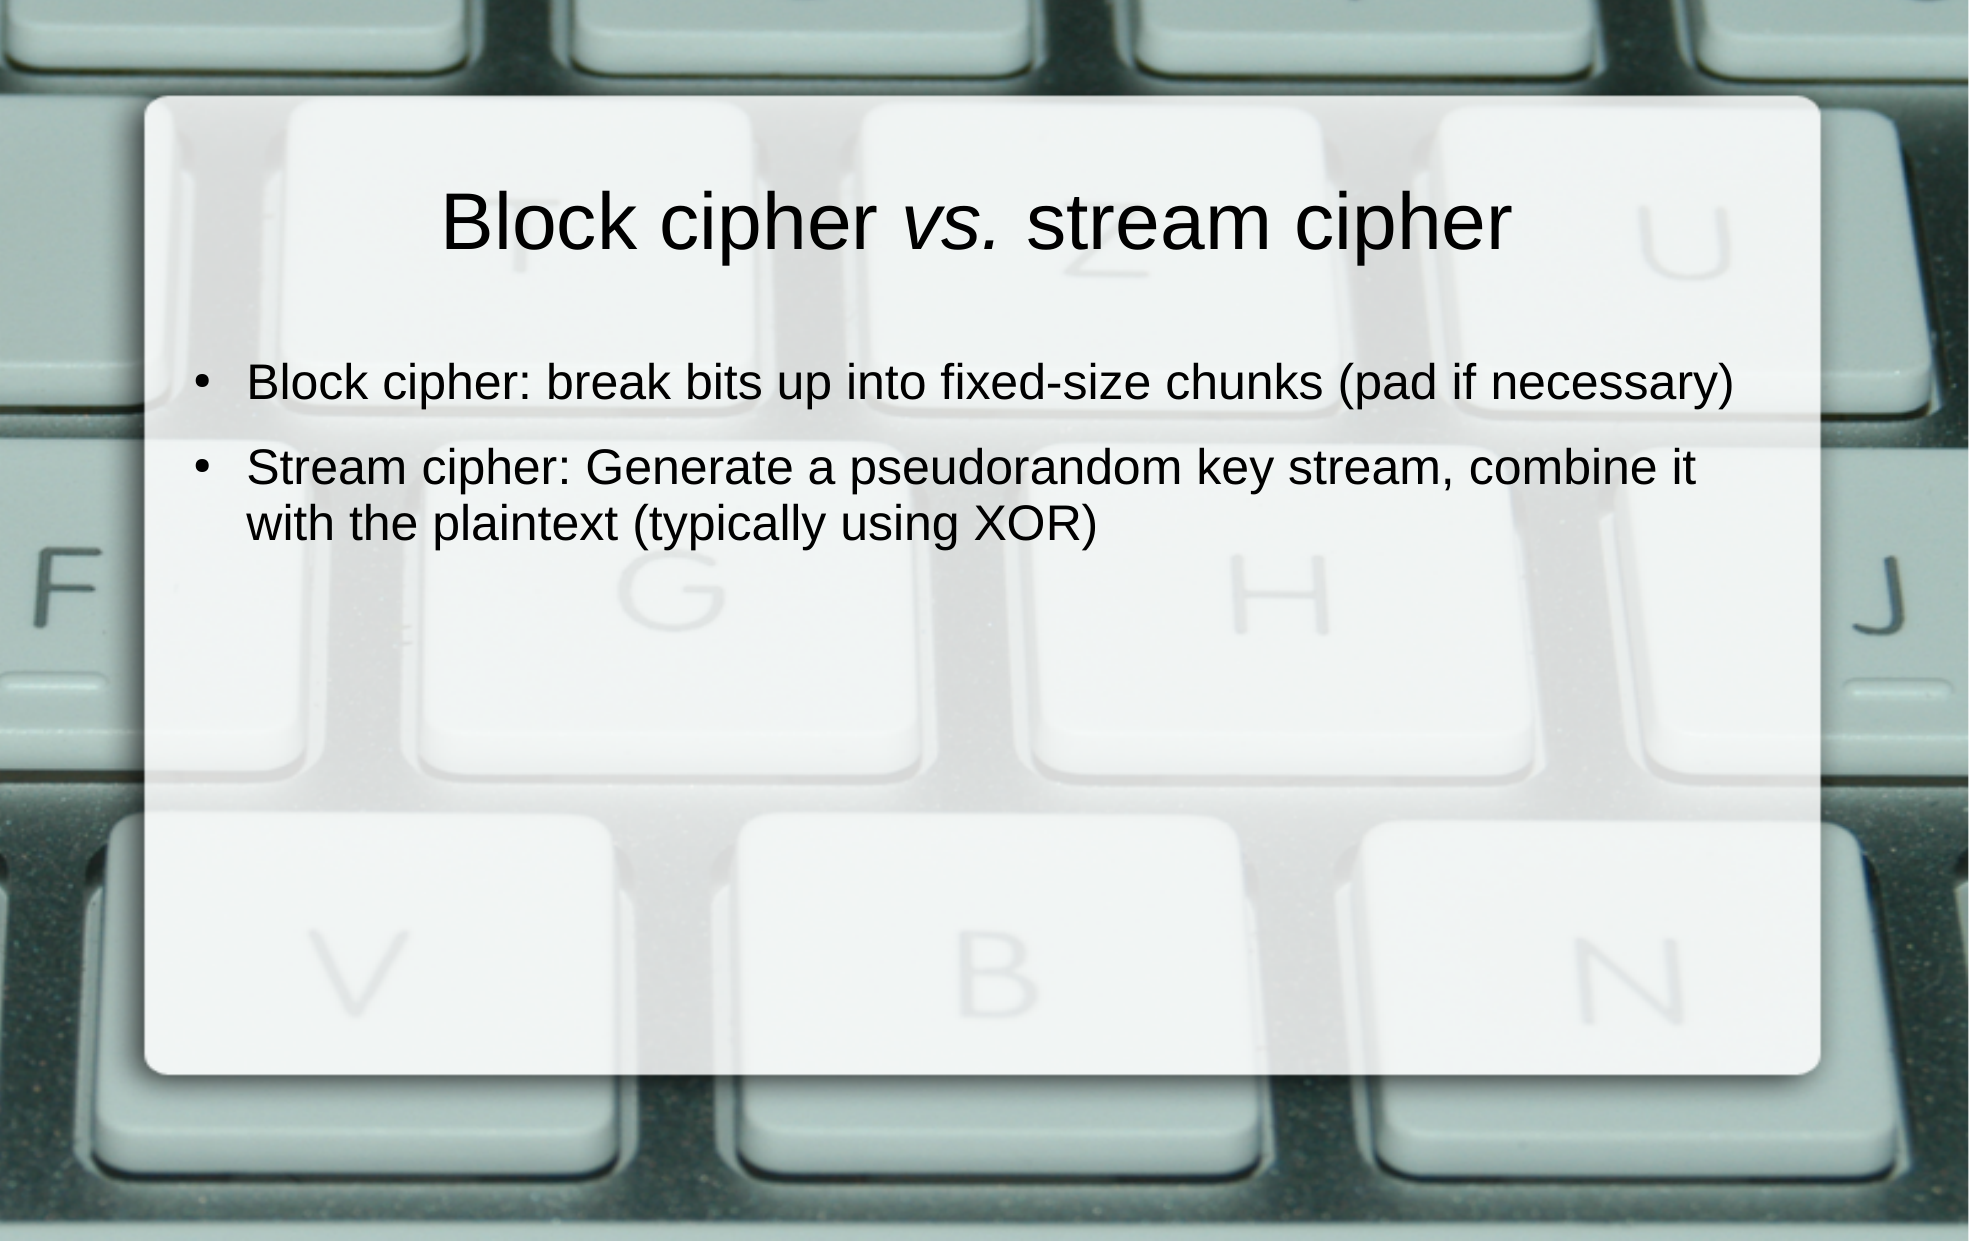

# Block cipher vs. stream cipher
Block cipher: break bits up into fixed-size chunks (pad if necessary)
Stream cipher: Generate a pseudorandom key stream, combine it with the plaintext (typically using XOR)